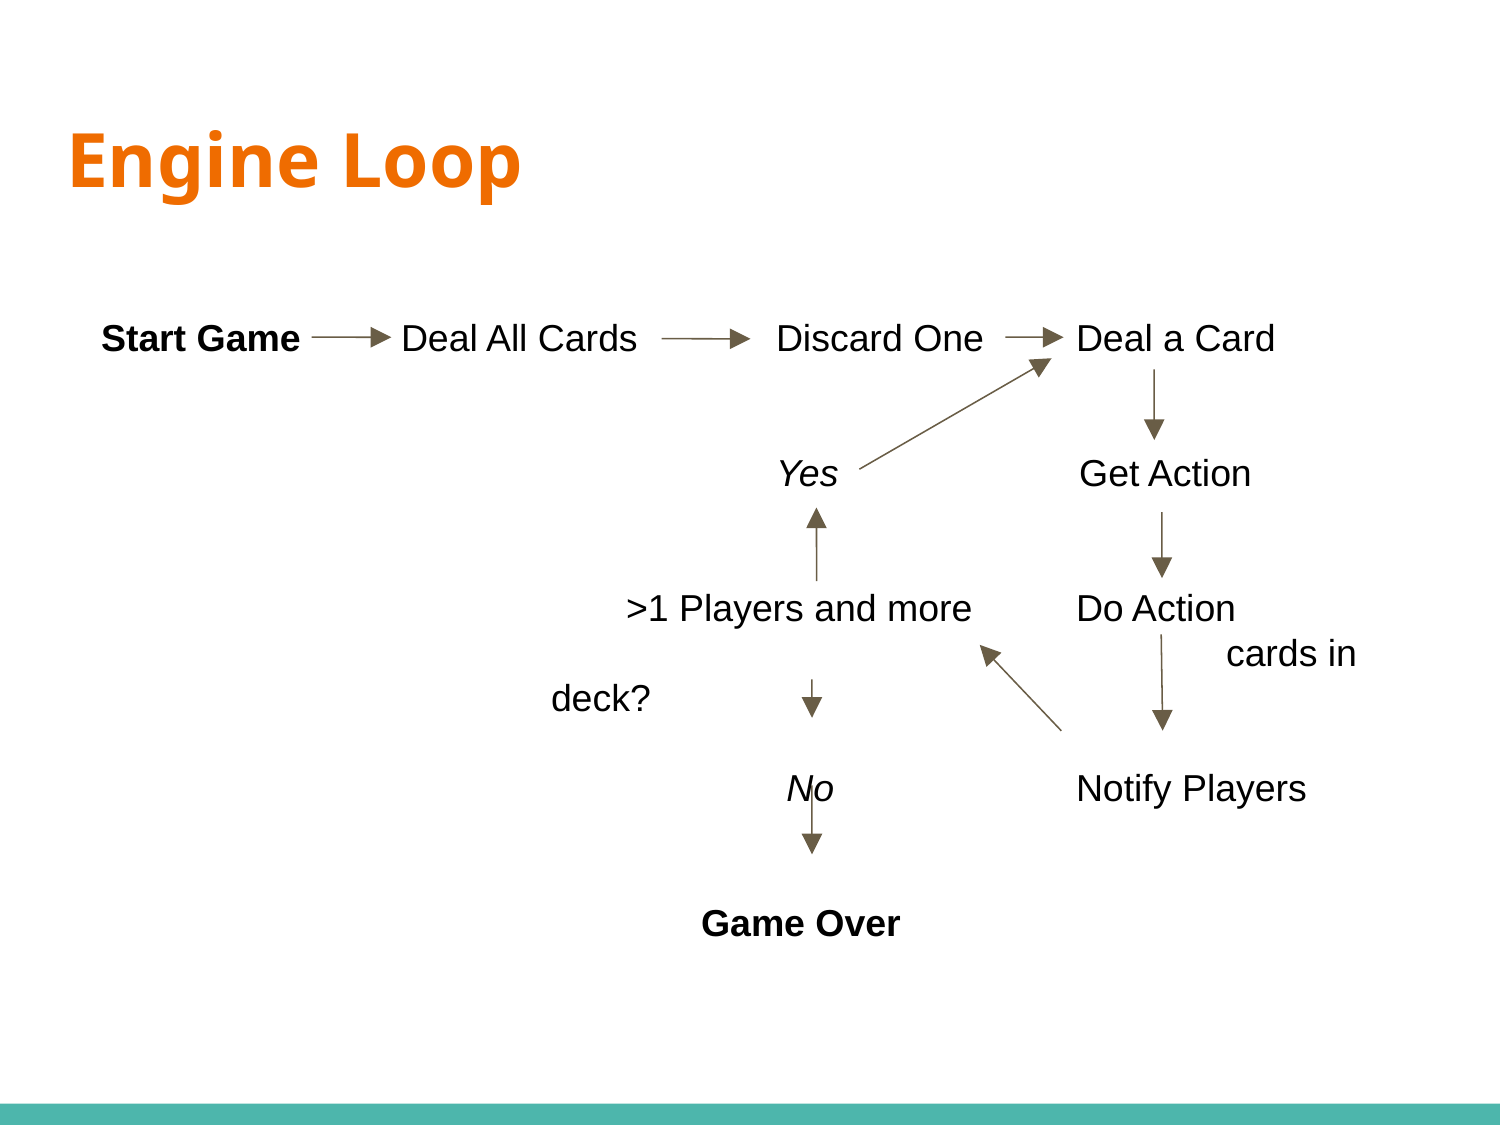

# Engine Loop
Start Game		Deal All Cards		Discard One		Deal a Card
Yes Get Action
>1 Players and more		Do Action
								cards in deck?
 No				Notify Players
Game Over